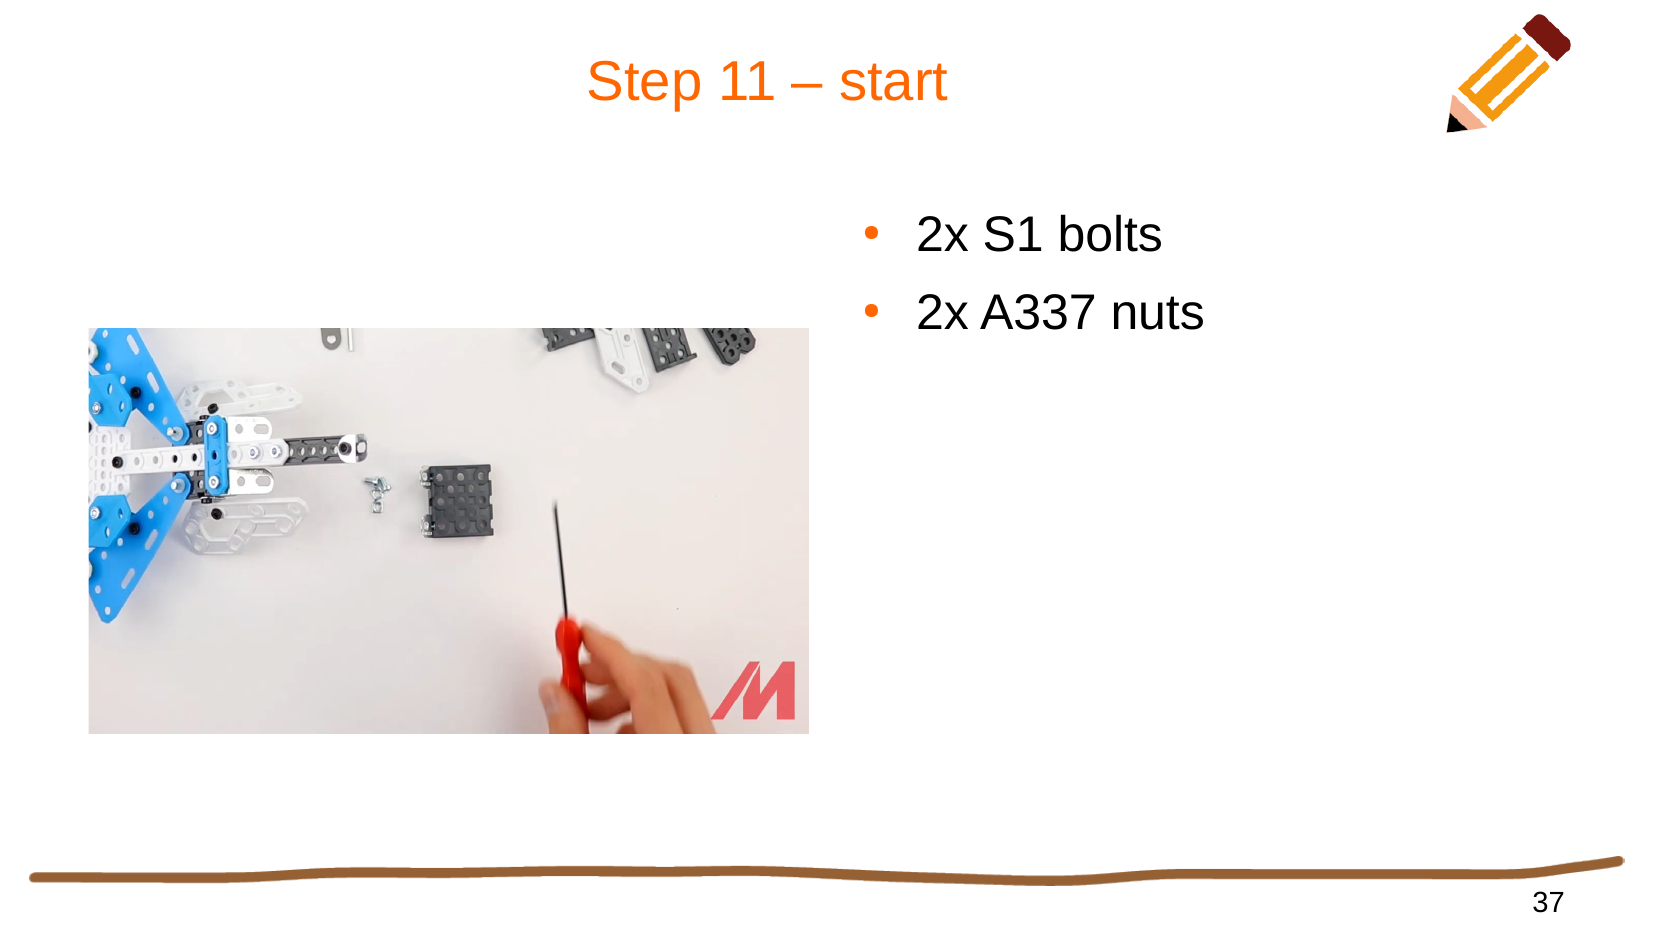

# Step 11 – start
2x S1 bolts
2x A337 nuts
37